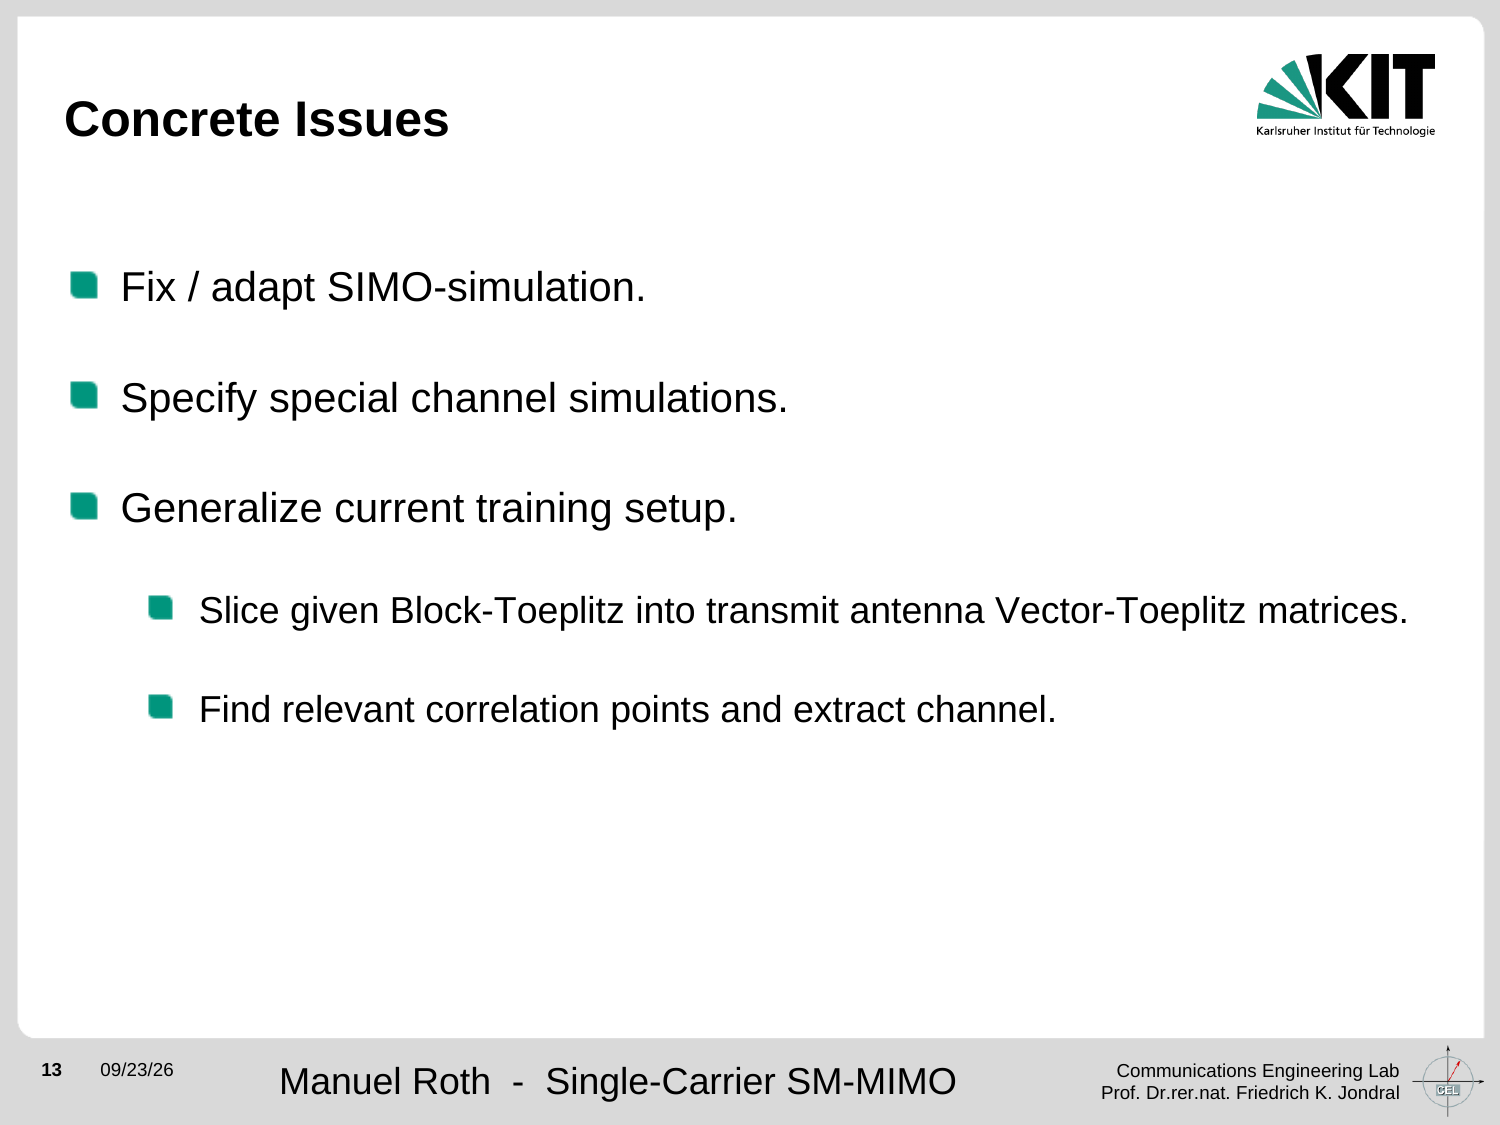

# Concrete Issues
Fix / adapt SIMO-simulation.
Specify special channel simulations.
Generalize current training setup.
Slice given Block-Toeplitz into transmit antenna Vector-Toeplitz matrices.
Find relevant correlation points and extract channel.
Manuel Roth - Single-Carrier SM-MIMO